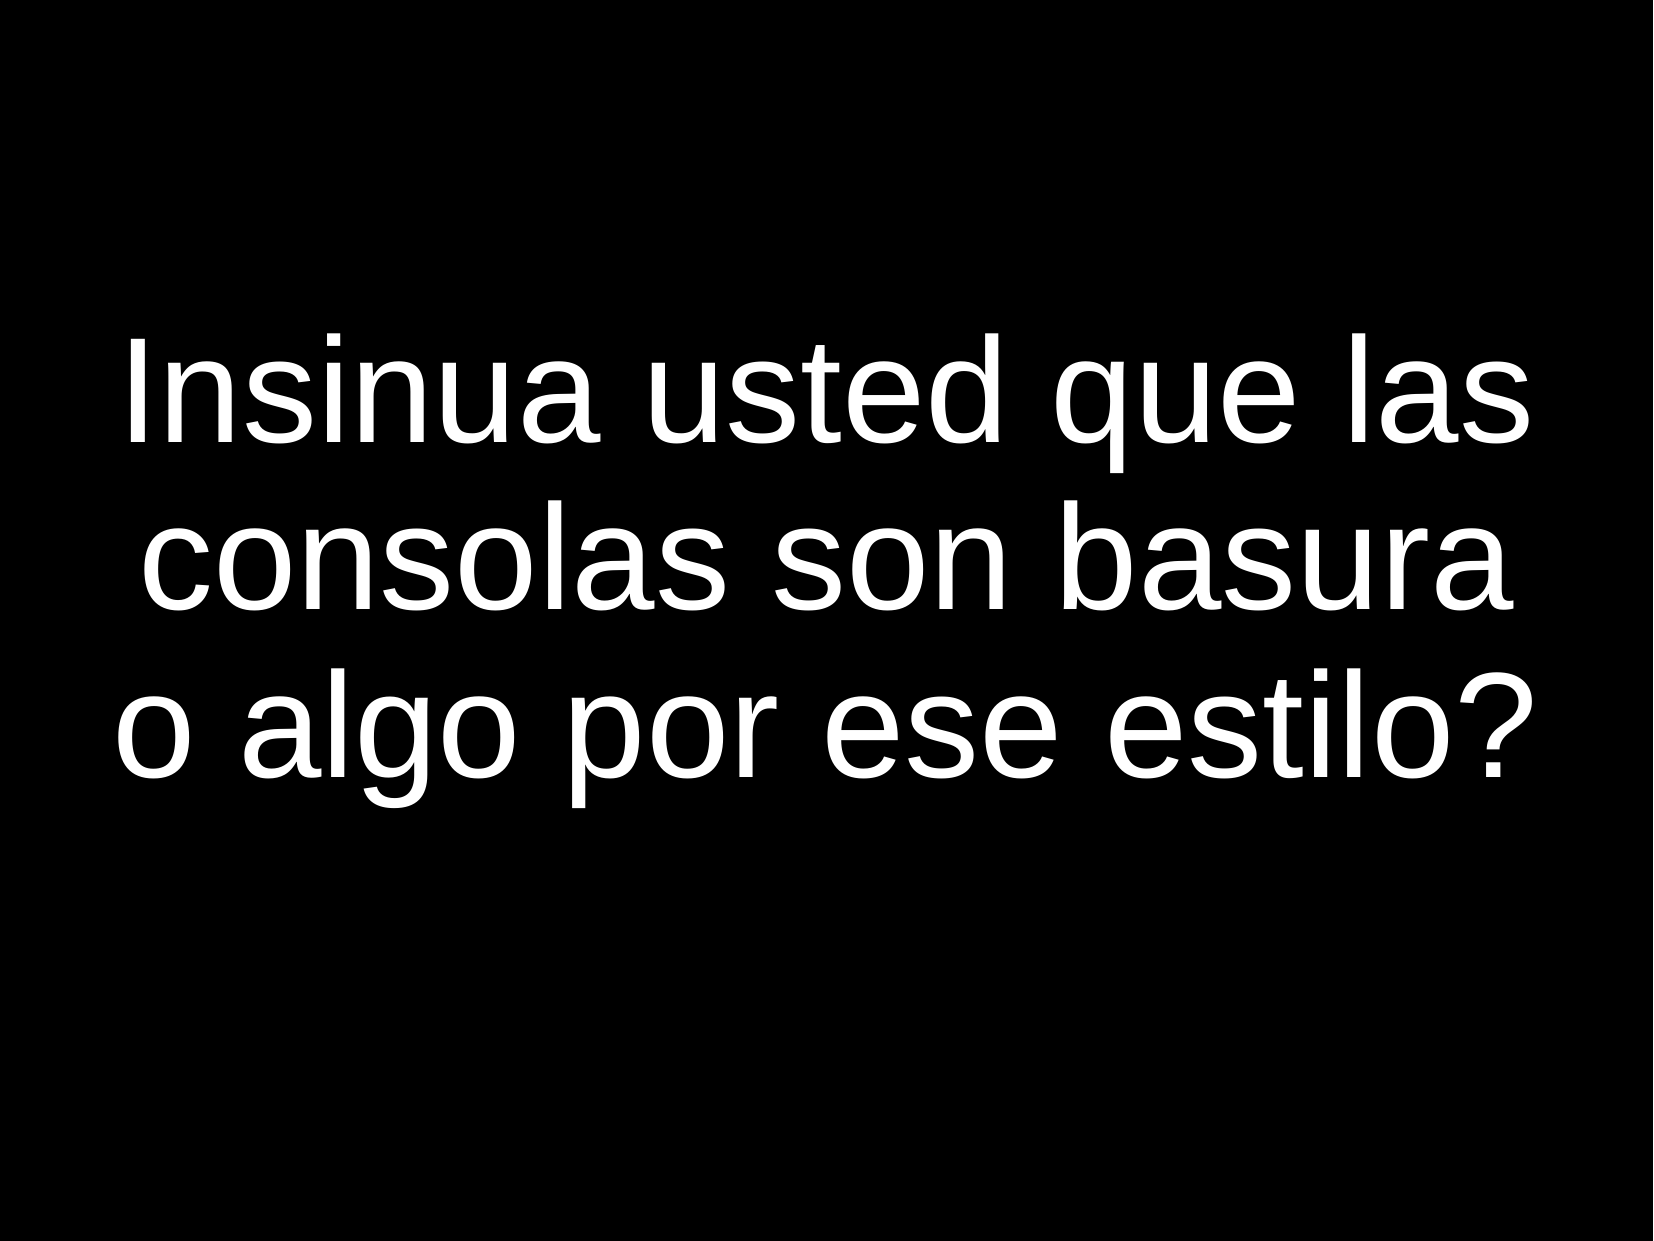

# Insinua usted que las consolas son basura o algo por ese estilo?